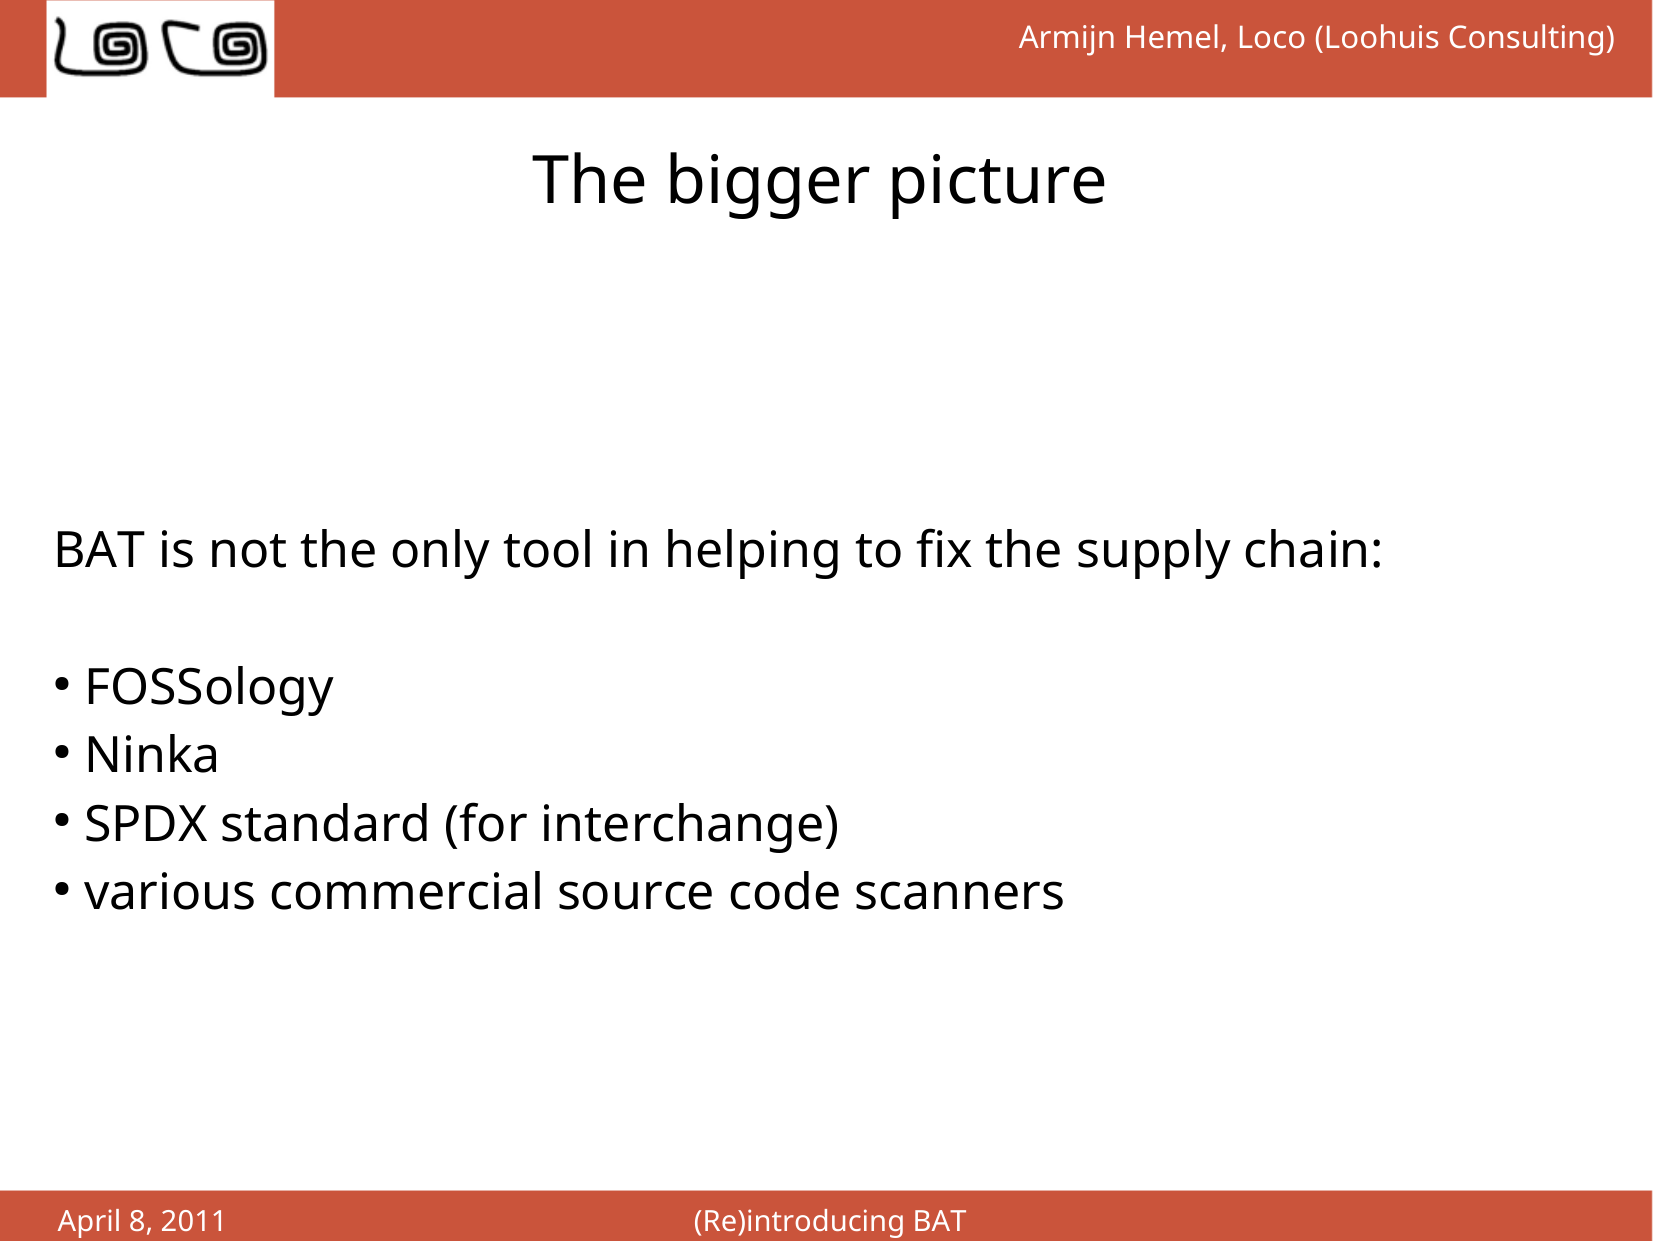

# The bigger picture
BAT is not the only tool in helping to fix the supply chain:
 FOSSology
 Ninka
 SPDX standard (for interchange)
 various commercial source code scanners
Comet: practical solution or crutch?